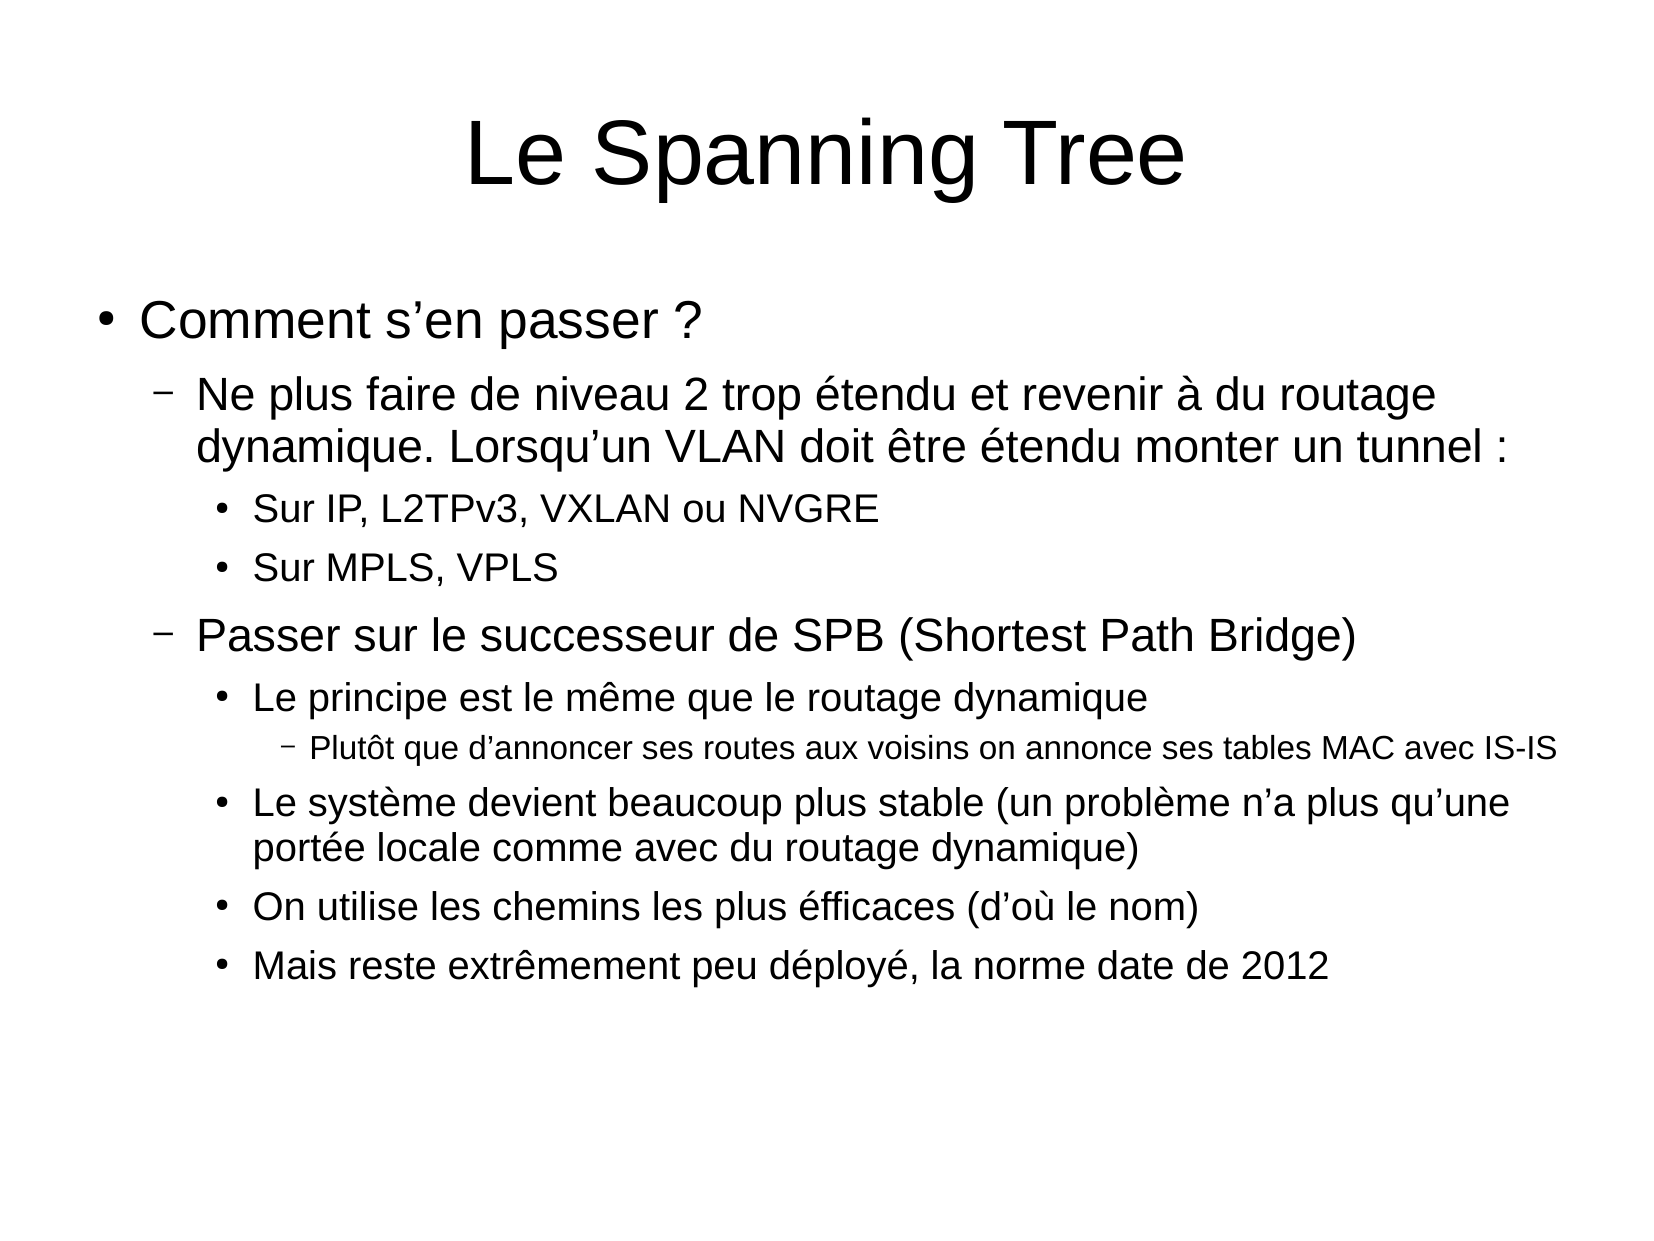

# Le Spanning Tree
Comment s’en passer ?
Ne plus faire de niveau 2 trop étendu et revenir à du routage dynamique. Lorsqu’un VLAN doit être étendu monter un tunnel :
Sur IP, L2TPv3, VXLAN ou NVGRE
Sur MPLS, VPLS
Passer sur le successeur de SPB (Shortest Path Bridge)
Le principe est le même que le routage dynamique
Plutôt que d’annoncer ses routes aux voisins on annonce ses tables MAC avec IS-IS
Le système devient beaucoup plus stable (un problème n’a plus qu’une portée locale comme avec du routage dynamique)
On utilise les chemins les plus éfficaces (d’où le nom)
Mais reste extrêmement peu déployé, la norme date de 2012